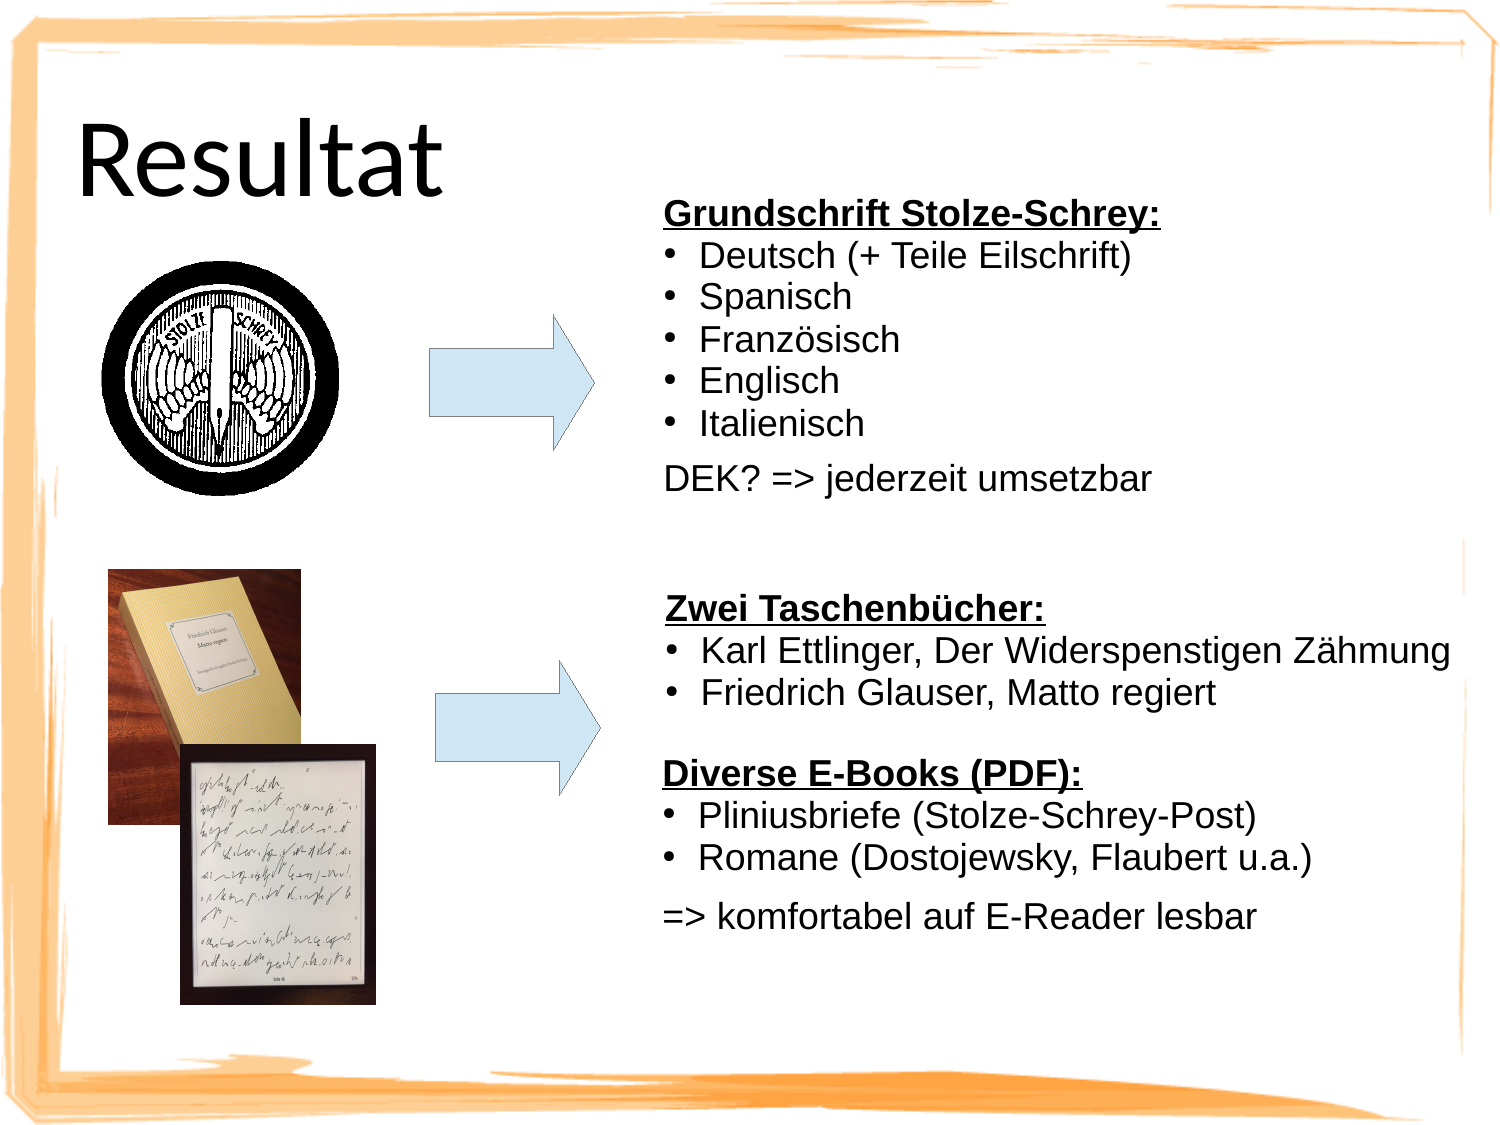

# Resultat
Grundschrift Stolze-Schrey:
Deutsch (+ Teile Eilschrift)
Spanisch
Französisch
Englisch
Italienisch
DEK? => jederzeit umsetzbar
Zwei Taschenbücher:
Karl Ettlinger, Der Widerspenstigen Zähmung
Friedrich Glauser, Matto regiert
Diverse E-Books (PDF):
Pliniusbriefe (Stolze-Schrey-Post)
Romane (Dostojewsky, Flaubert u.a.)
=> komfortabel auf E-Reader lesbar